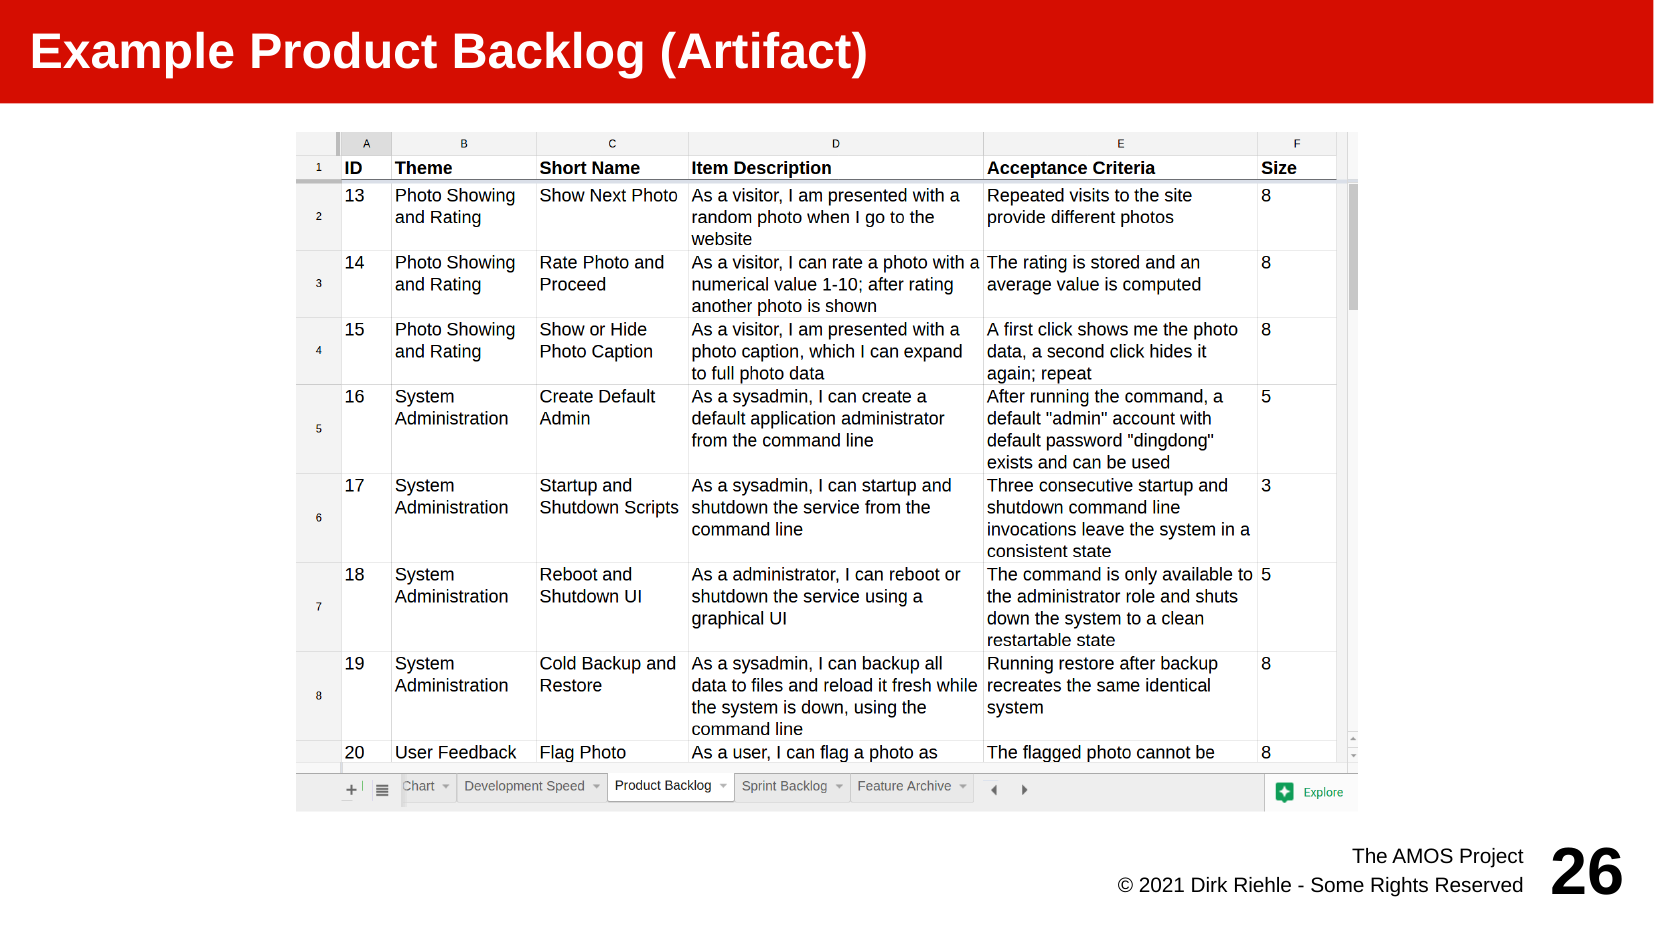

# Example Product Backlog (Artifact)
The AMOS Project
26
© 2021 Dirk Riehle - Some Rights Reserved